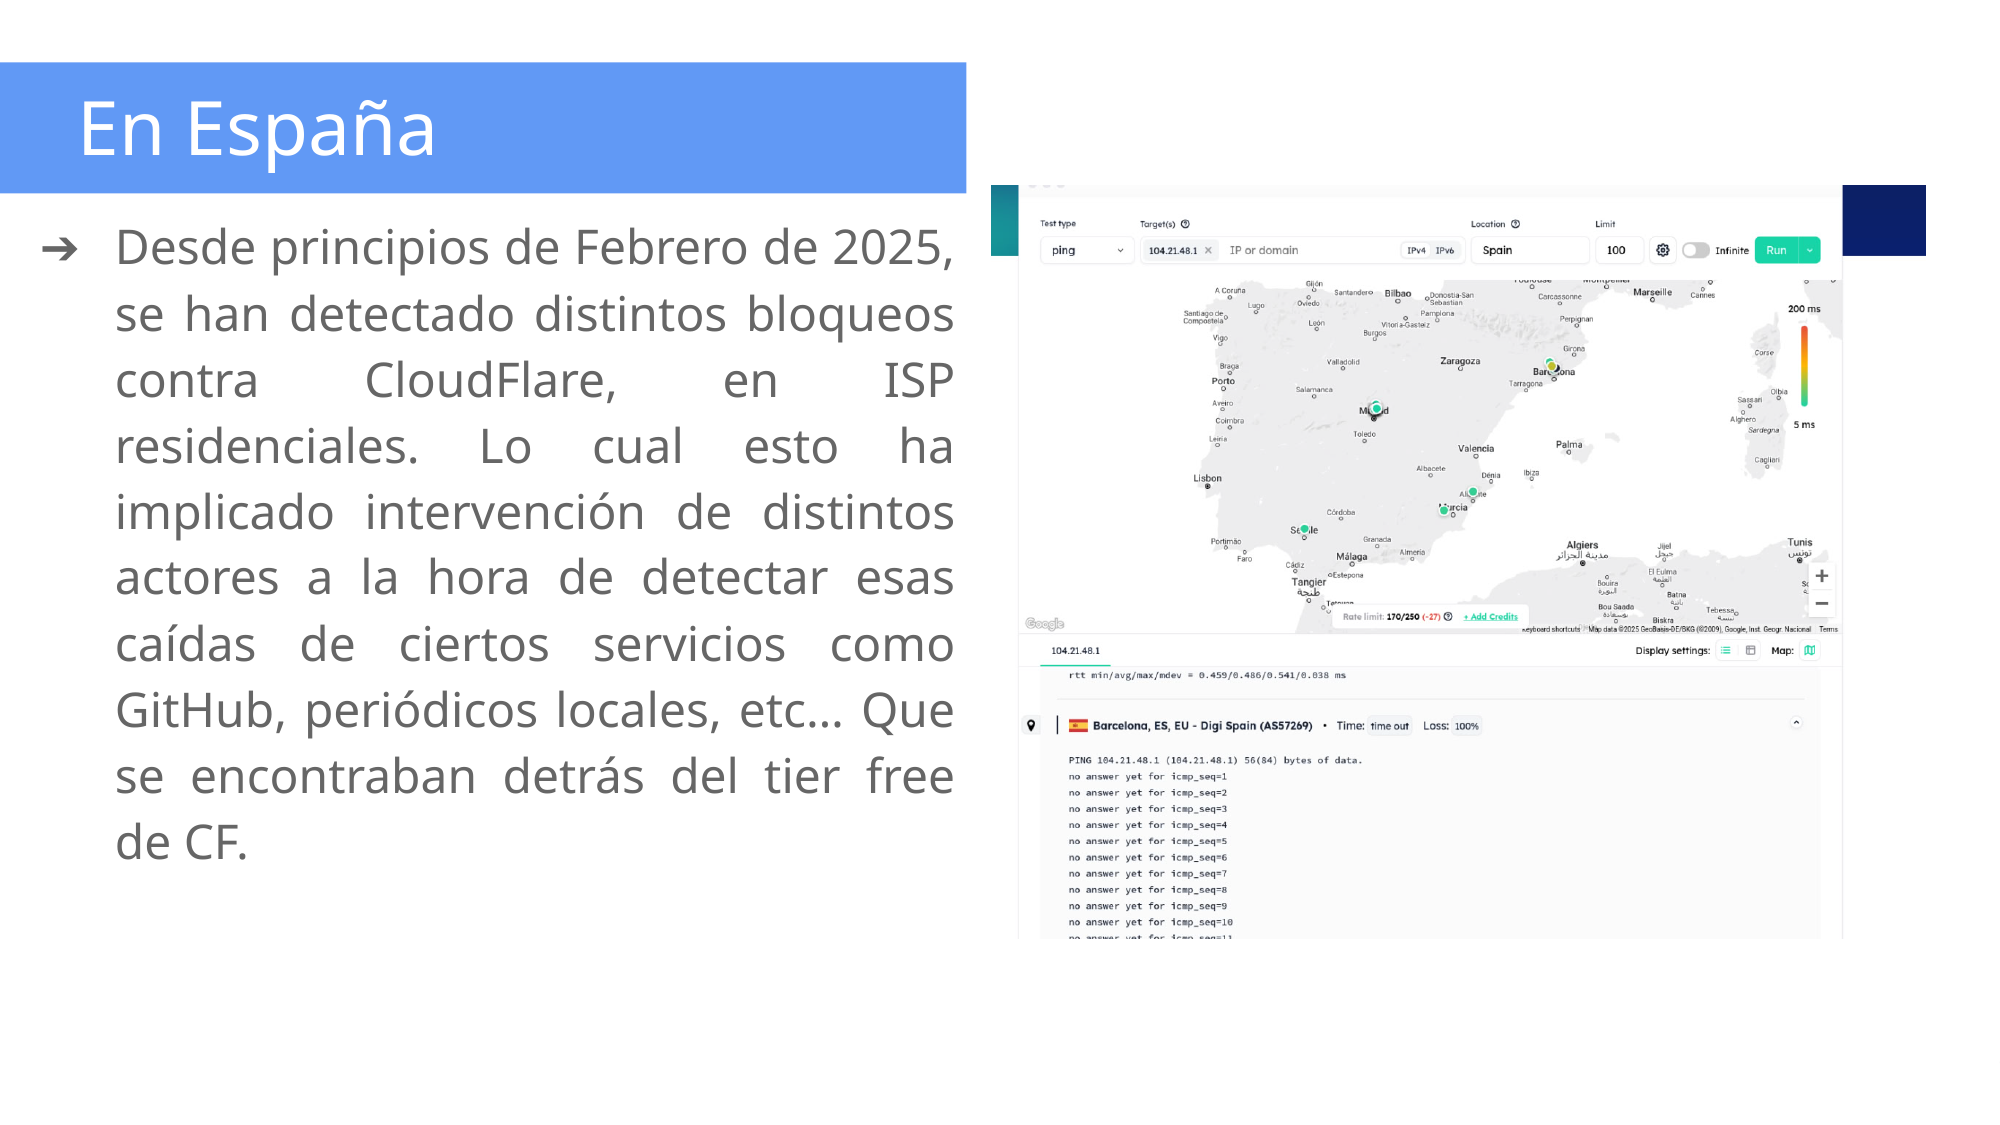

En España
Desde principios de Febrero de 2025, se han detectado distintos bloqueos contra CloudFlare, en ISP residenciales. Lo cual esto ha implicado intervención de distintos actores a la hora de detectar esas caídas de ciertos servicios como GitHub, periódicos locales, etc… Que se encontraban detrás del tier free de CF.